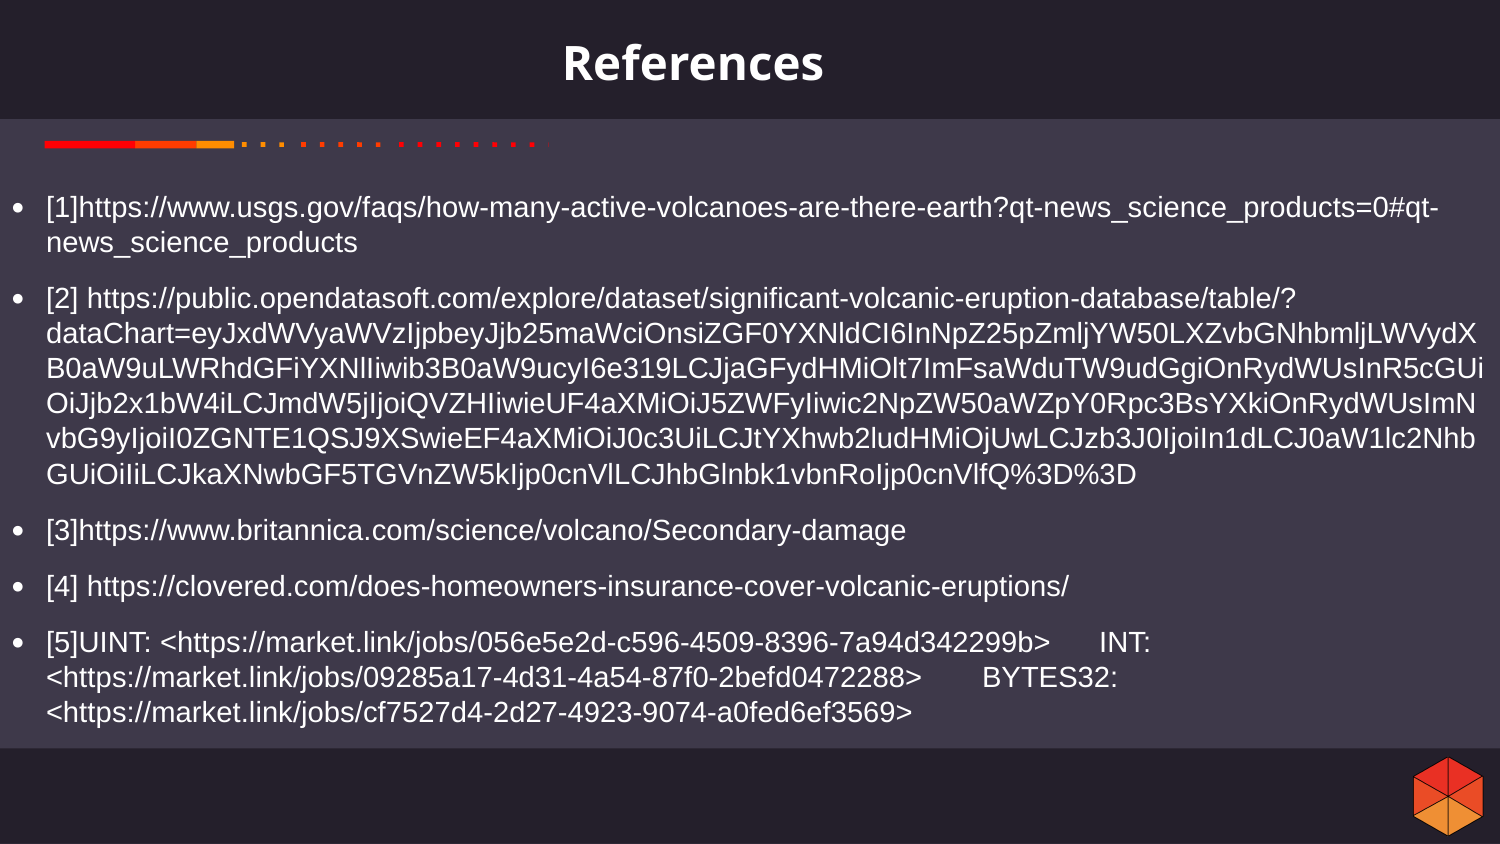

# References
[1]https://www.usgs.gov/faqs/how-many-active-volcanoes-are-there-earth?qt-news_science_products=0#qt-news_science_products
[2] https://public.opendatasoft.com/explore/dataset/significant-volcanic-eruption-database/table/?dataChart=eyJxdWVyaWVzIjpbeyJjb25maWciOnsiZGF0YXNldCI6InNpZ25pZmljYW50LXZvbGNhbmljLWVydXB0aW9uLWRhdGFiYXNlIiwib3B0aW9ucyI6e319LCJjaGFydHMiOlt7ImFsaWduTW9udGgiOnRydWUsInR5cGUiOiJjb2x1bW4iLCJmdW5jIjoiQVZHIiwieUF4aXMiOiJ5ZWFyIiwic2NpZW50aWZpY0Rpc3BsYXkiOnRydWUsImNvbG9yIjoiI0ZGNTE1QSJ9XSwieEF4aXMiOiJ0c3UiLCJtYXhwb2ludHMiOjUwLCJzb3J0IjoiIn1dLCJ0aW1lc2NhbGUiOiIiLCJkaXNwbGF5TGVnZW5kIjp0cnVlLCJhbGlnbk1vbnRoIjp0cnVlfQ%3D%3D
[3]https://www.britannica.com/science/volcano/Secondary-damage
[4] https://clovered.com/does-homeowners-insurance-cover-volcanic-eruptions/
[5]UINT: <https://market.link/jobs/056e5e2d-c596-4509-8396-7a94d342299b> 							INT: <https://market.link/jobs/09285a17-4d31-4a54-87f0-2befd0472288> 							BYTES32: <https://market.link/jobs/cf7527d4-2d27-4923-9074-a0fed6ef3569>